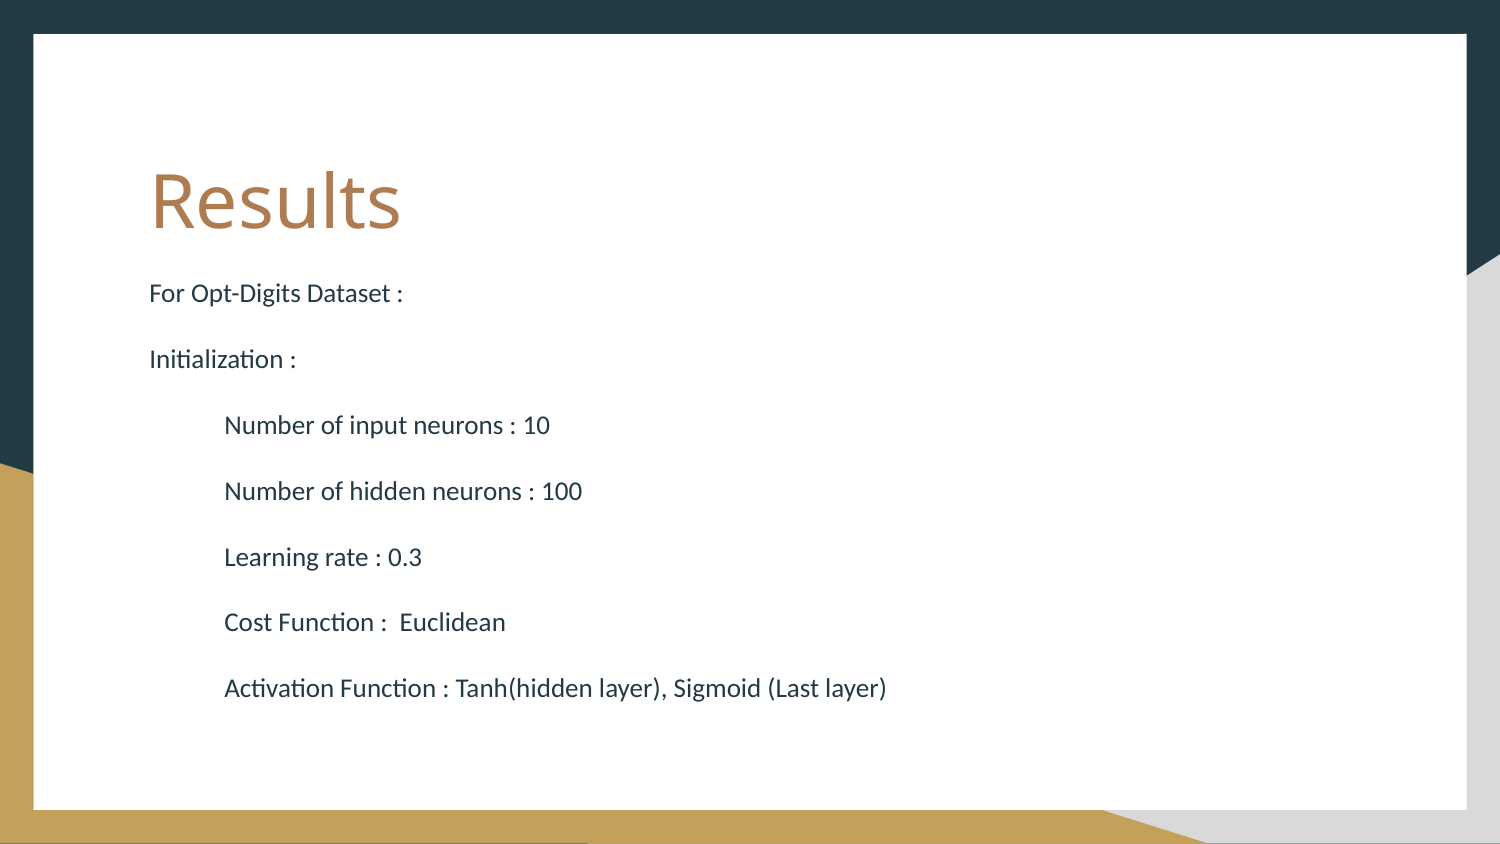

# Results
For Opt-Digits Dataset :
Initialization :
	Number of input neurons : 10
	Number of hidden neurons : 100
	Learning rate : 0.3
	Cost Function : Euclidean
	Activation Function : Tanh(hidden layer), Sigmoid (Last layer)